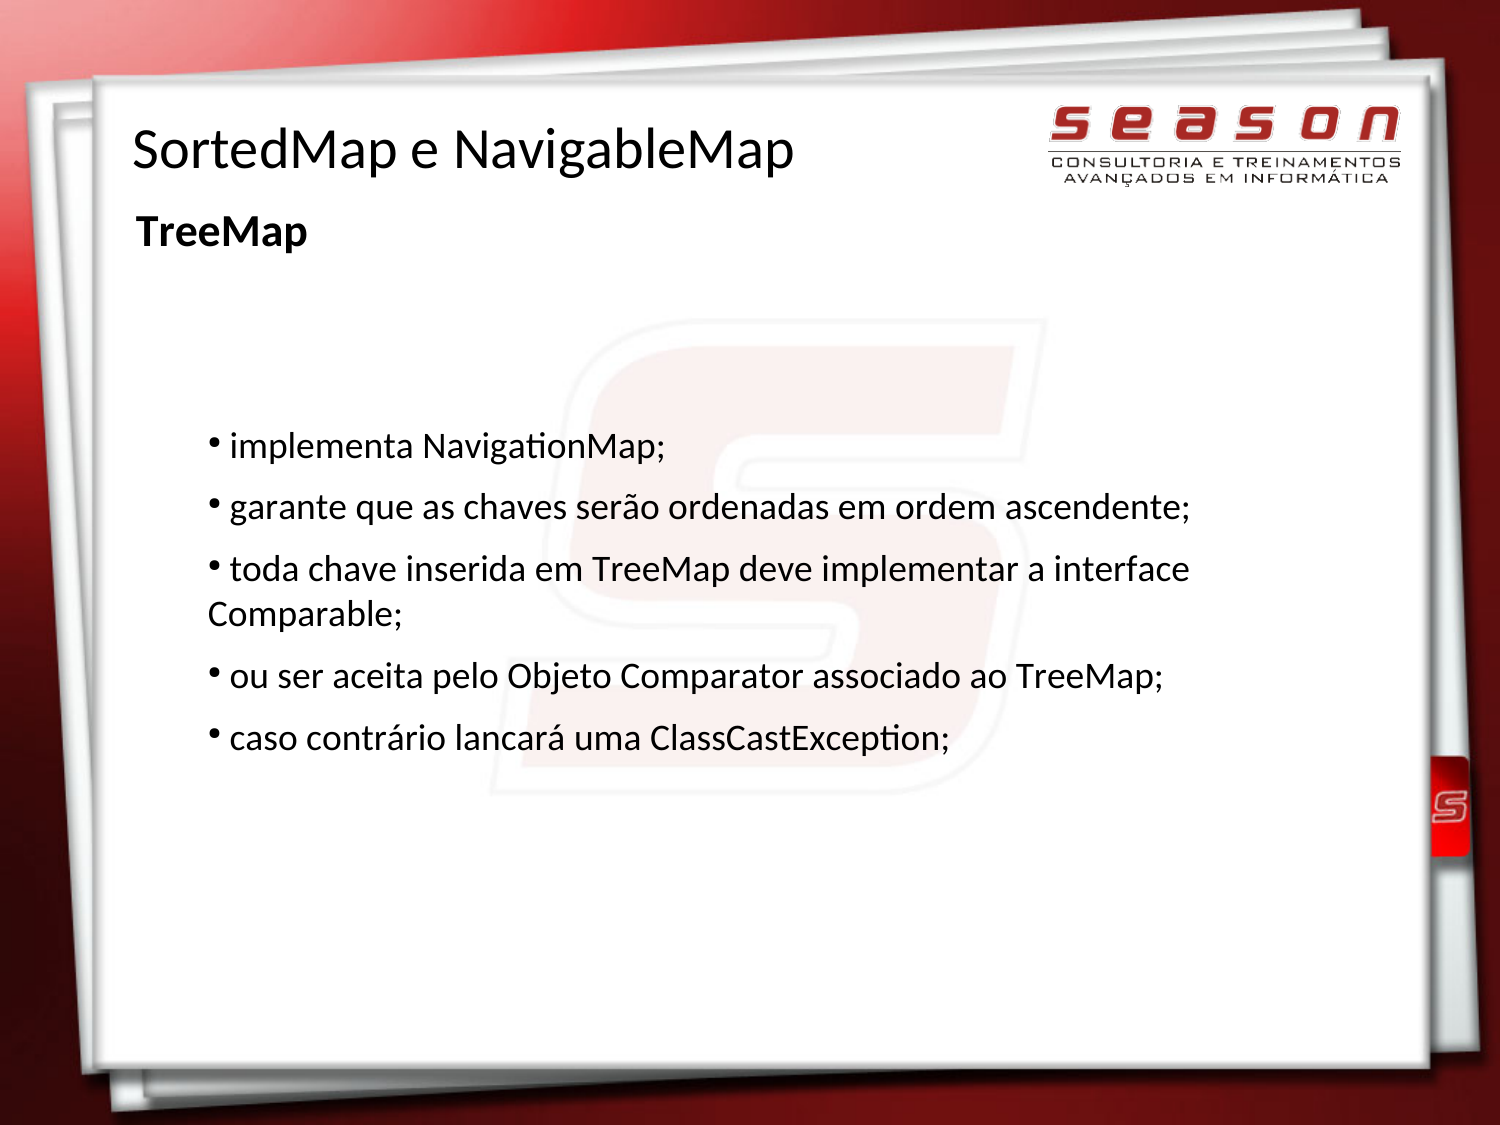

# SortedMap e NavigableMap
TreeMap
 implementa NavigationMap;
 garante que as chaves serão ordenadas em ordem ascendente;
 toda chave inserida em TreeMap deve implementar a interface Comparable;
 ou ser aceita pelo Objeto Comparator associado ao TreeMap;
 caso contrário lancará uma ClassCastException;